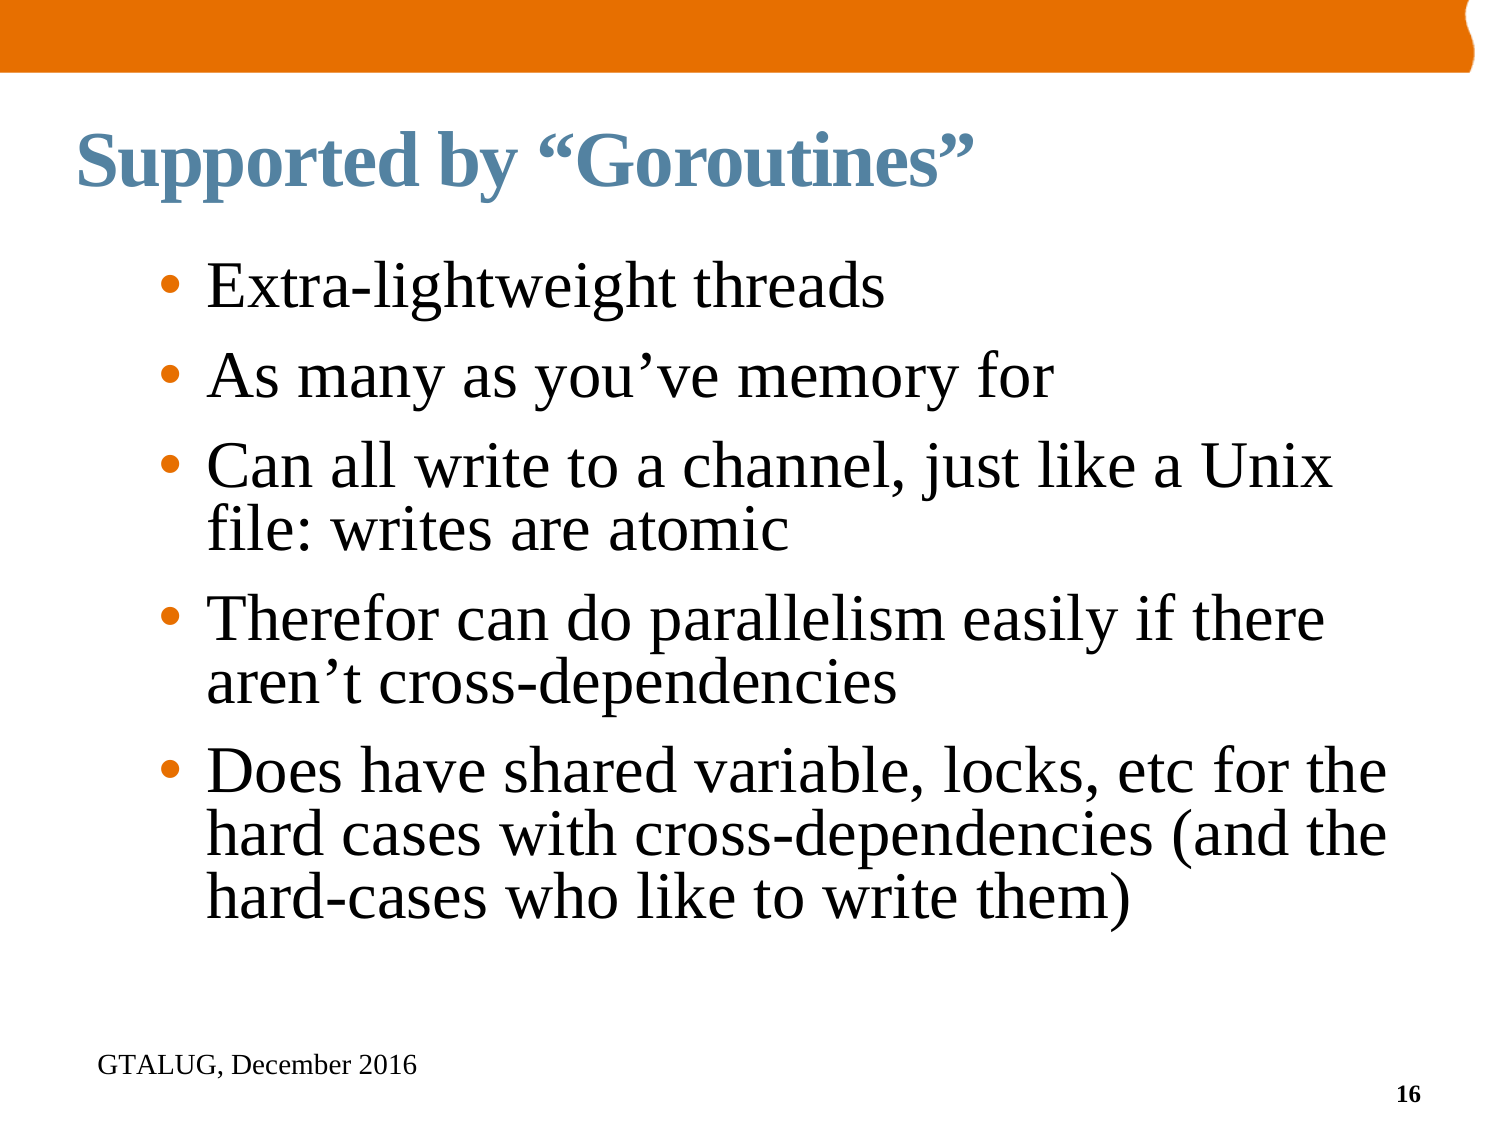

# Supported by “Goroutines”
Extra-lightweight threads
As many as you’ve memory for
Can all write to a channel, just like a Unix file: writes are atomic
Therefor can do parallelism easily if there aren’t cross-dependencies
Does have shared variable, locks, etc for the hard cases with cross-dependencies (and the hard-cases who like to write them)